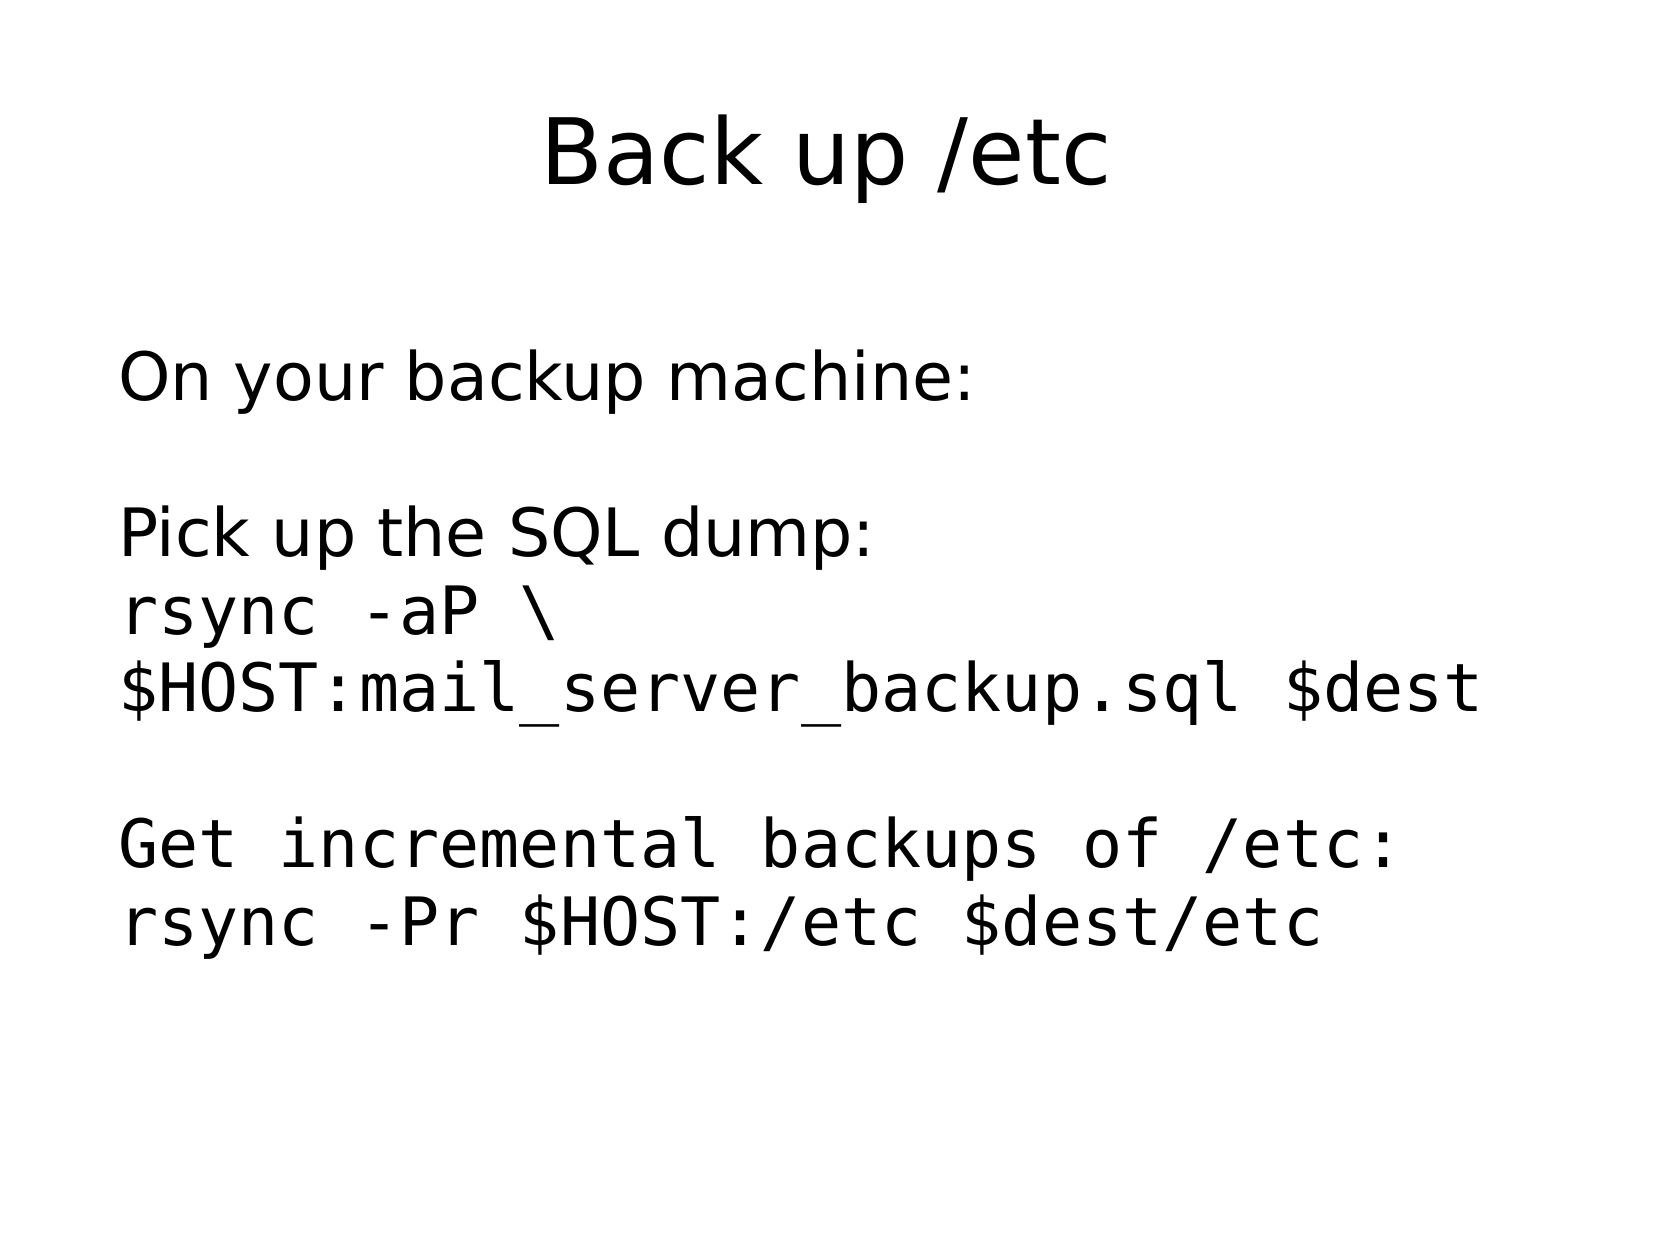

# Back up /etc
On your backup machine:
Pick up the SQL dump:
rsync -aP \ $HOST:mail_server_backup.sql $dest
Get incremental backups of /etc:
rsync -Pr $HOST:/etc $dest/etc